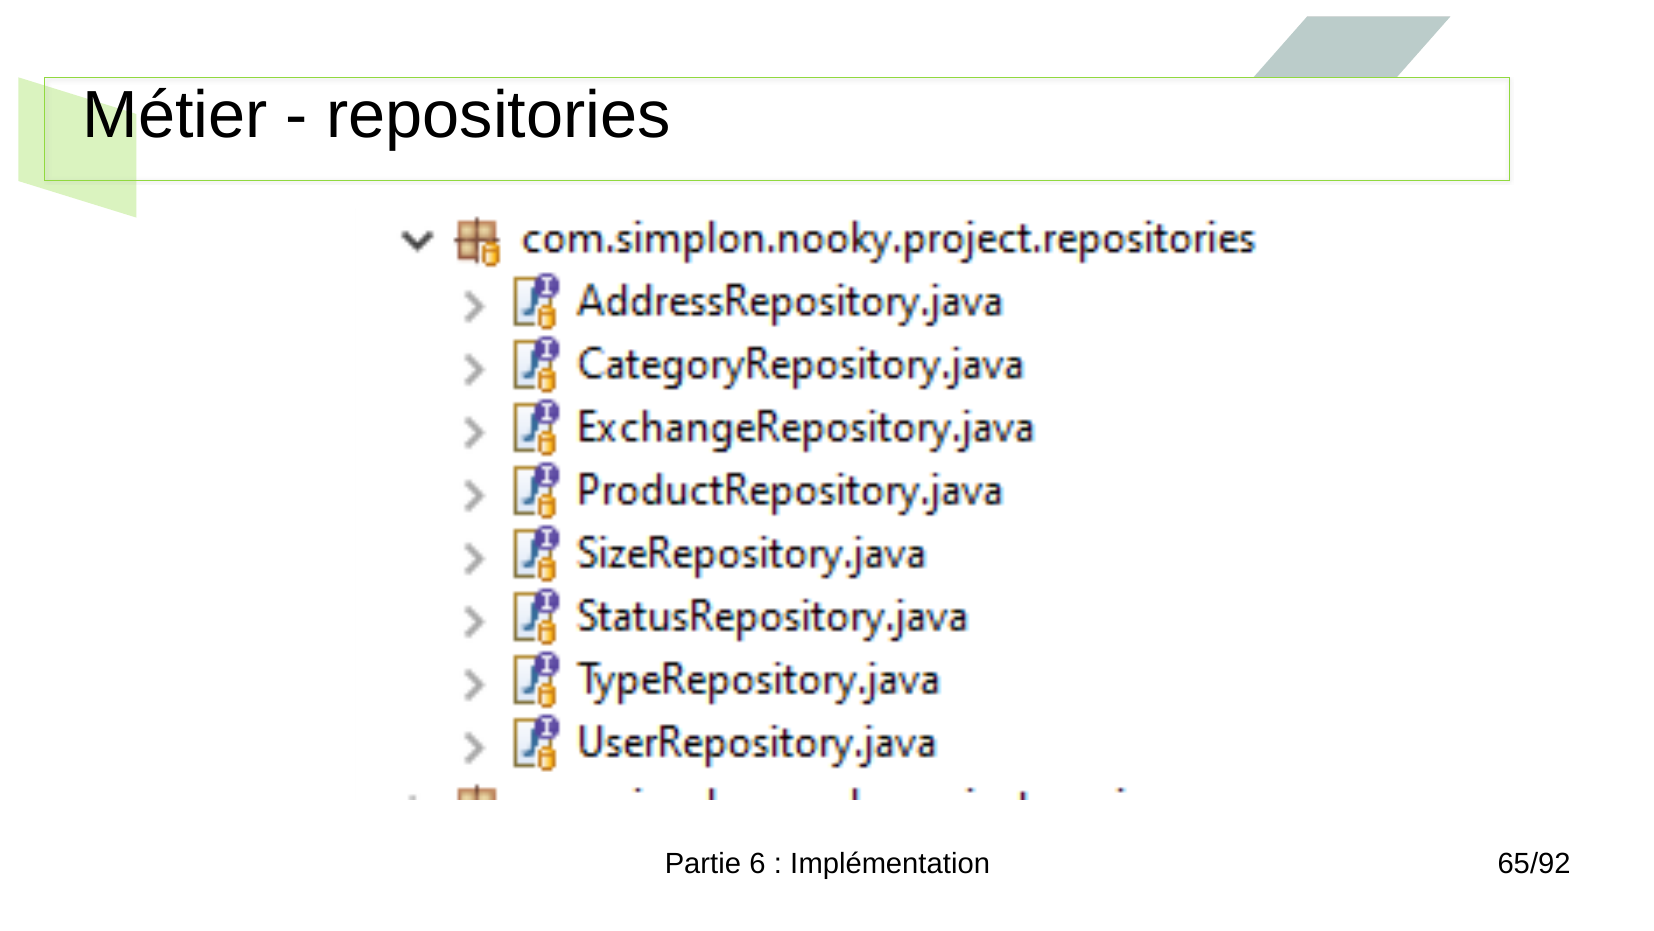

# Métier - repositories
Partie 6 : Implémentation
65